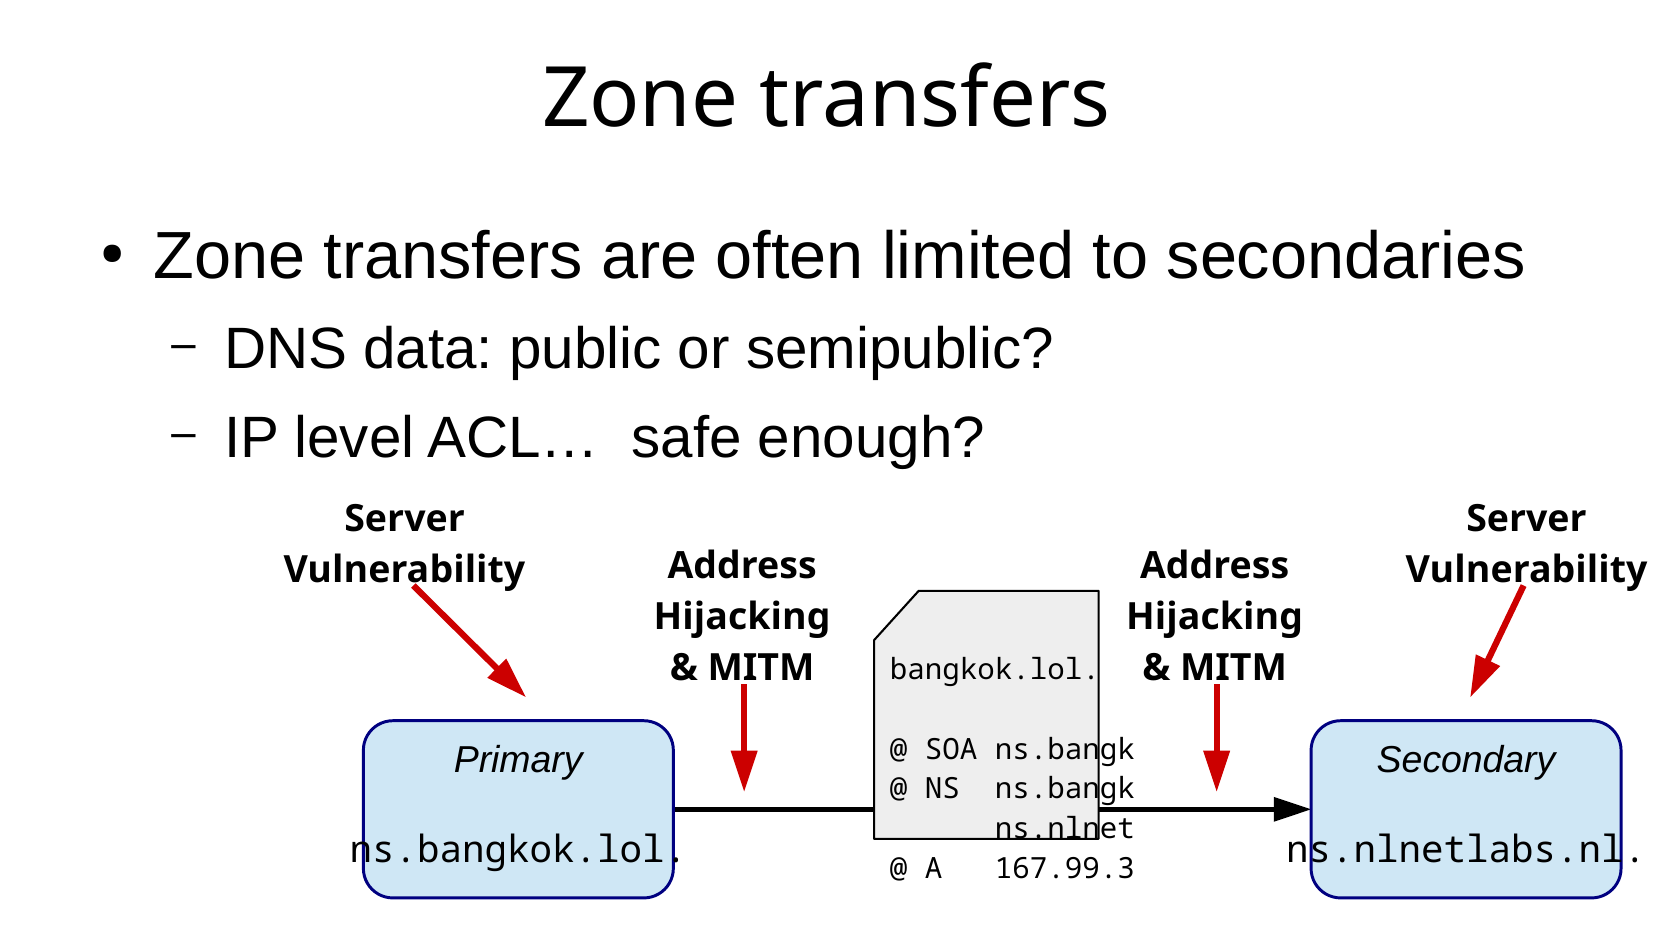

Zone transfers
# Zone transfers are often limited to secondaries
DNS data: public or semipublic?
IP level ACL… safe enough?
Server
Vulnerability
Server
Vulnerability
Address
Hijacking & MITM
Address
Hijacking & MITM
bangkok.lol.
@ SOA ns.bangk
@ NS ns.bangk
 ns.nlnet
@ A 167.99.3
Primary
ns.bangkok.lol.
Secondary
ns.nlnetlabs.nl.